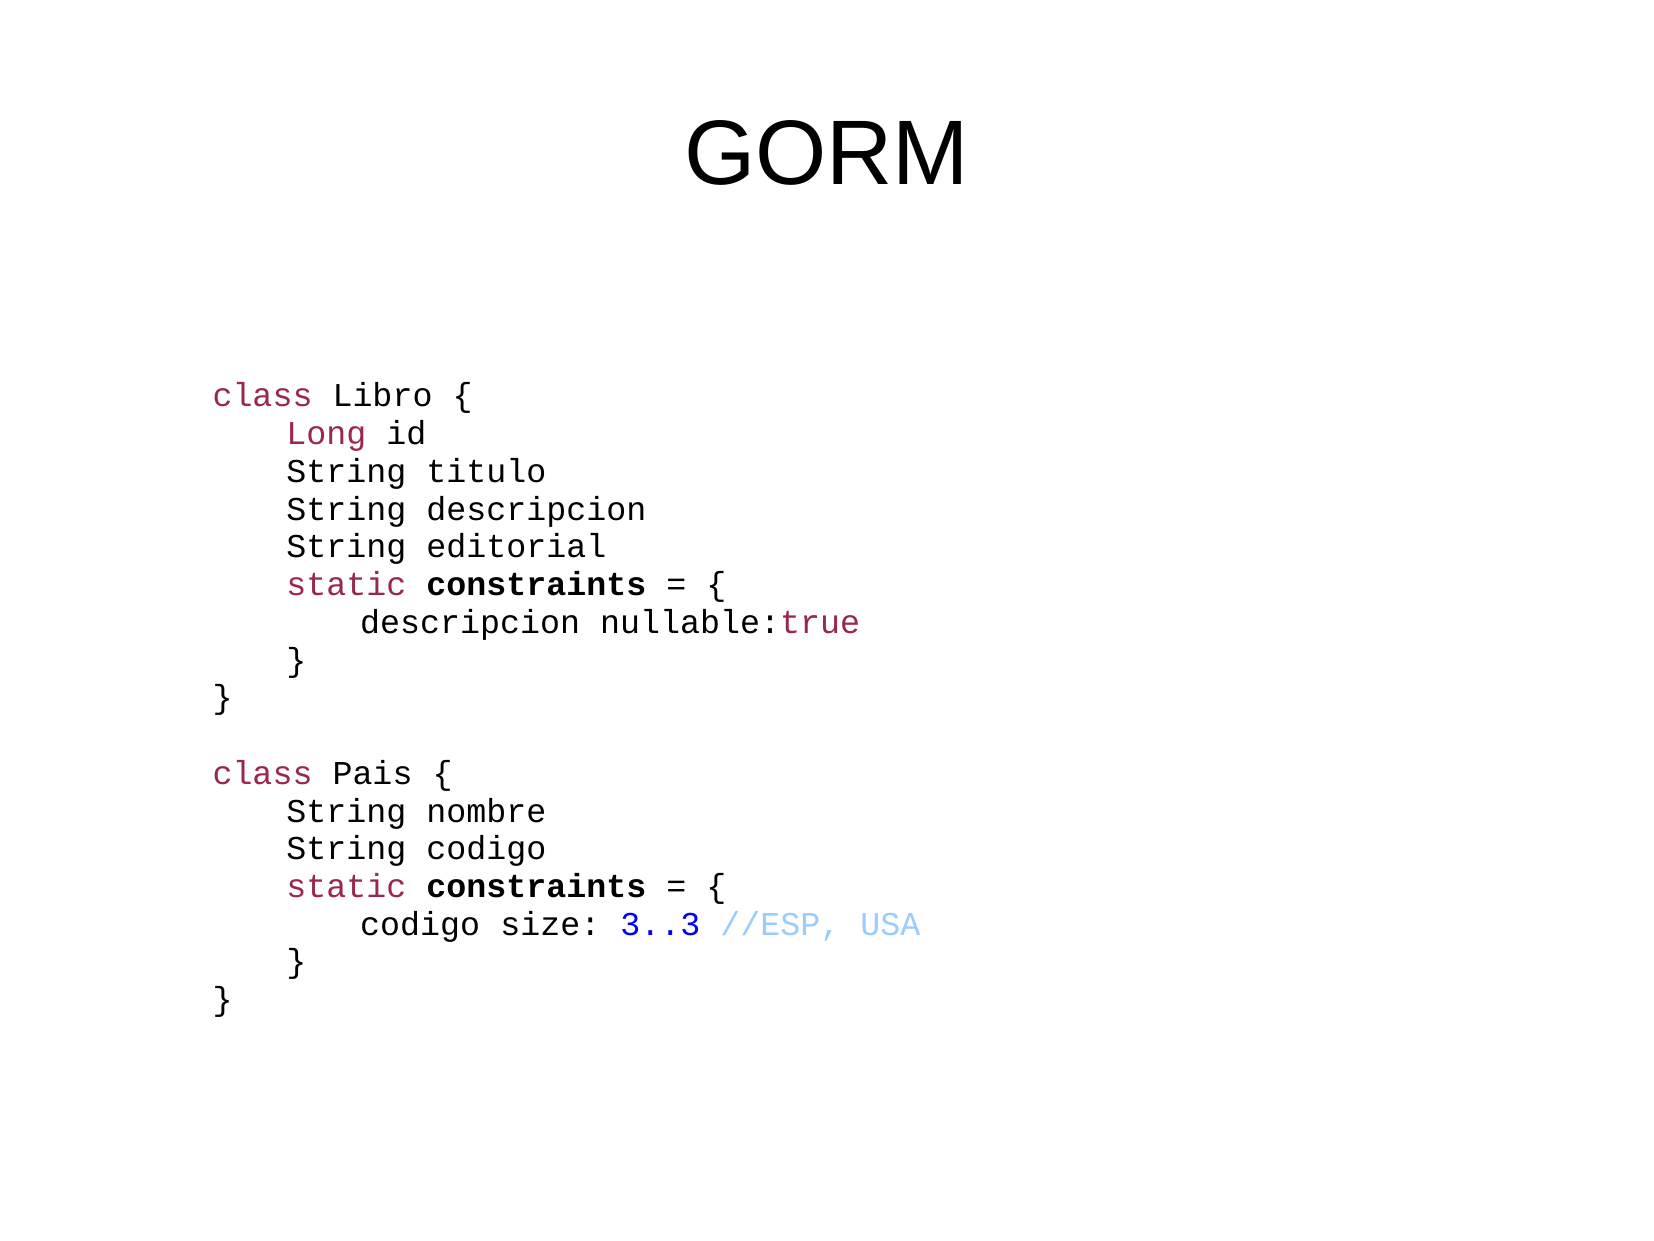

# GORM
class Libro {
	Long id
	String titulo
	String descripcion
	String editorial
	static constraints = {
		descripcion nullable:true
	}
}
class Pais {
	String nombre
	String codigo
	static constraints = {
		codigo size: 3..3 //ESP, USA
	}
}